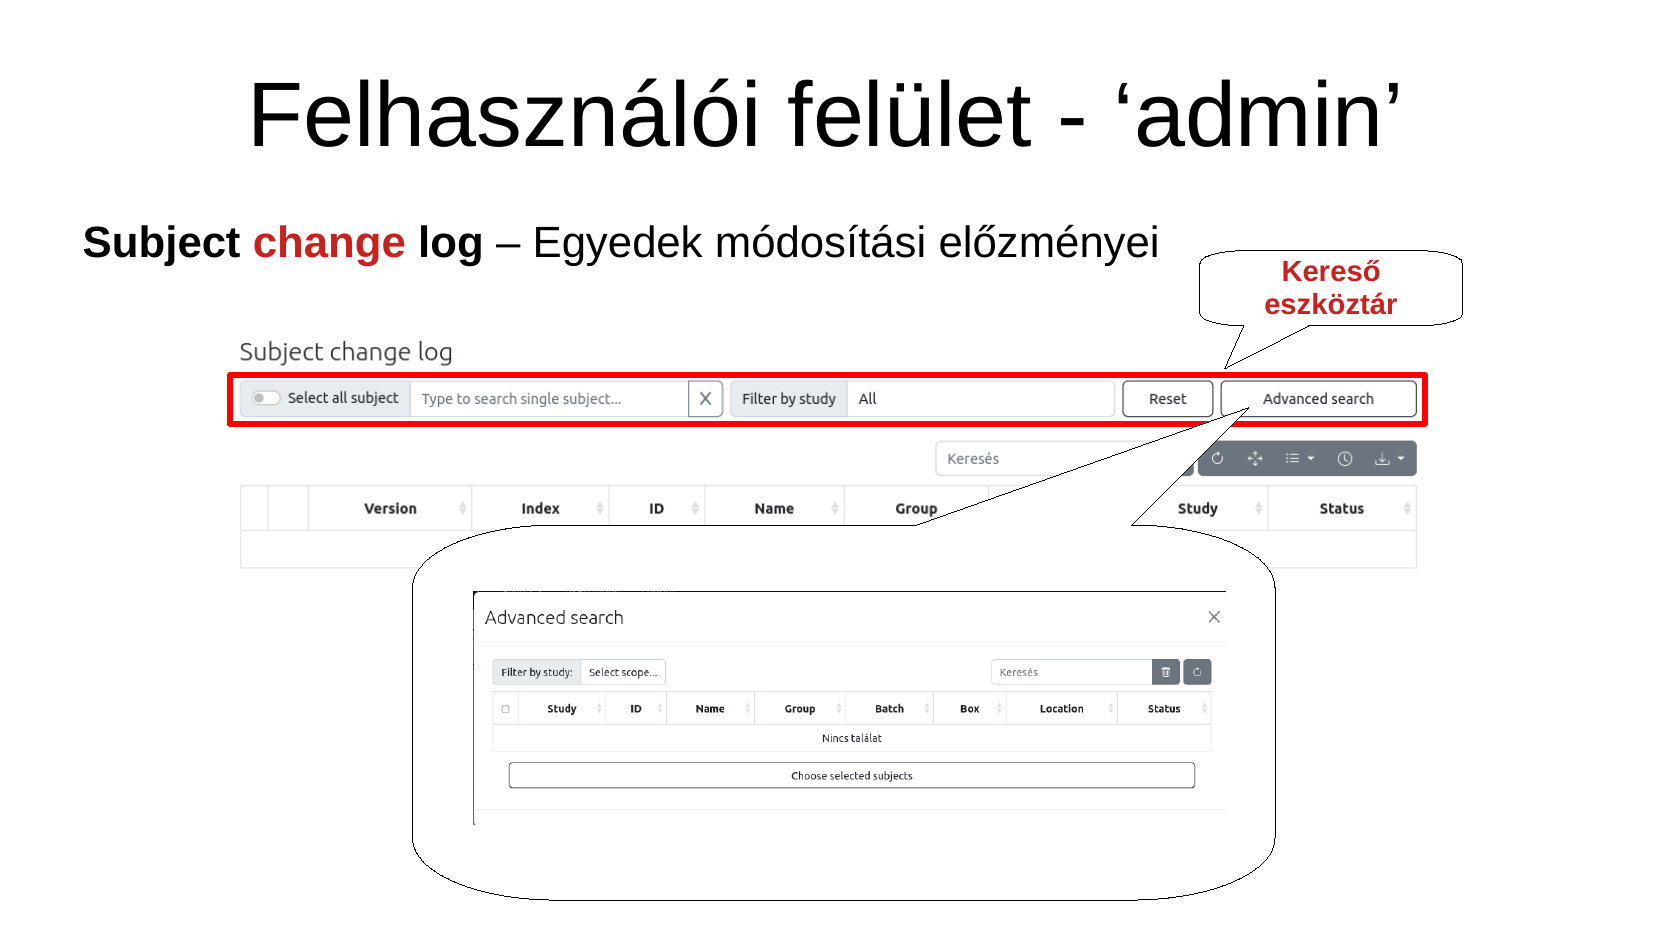

# Felhasználói felület - ‘admin’
Subject change log – Egyedek módosítási előzményei
Kereső eszköztár